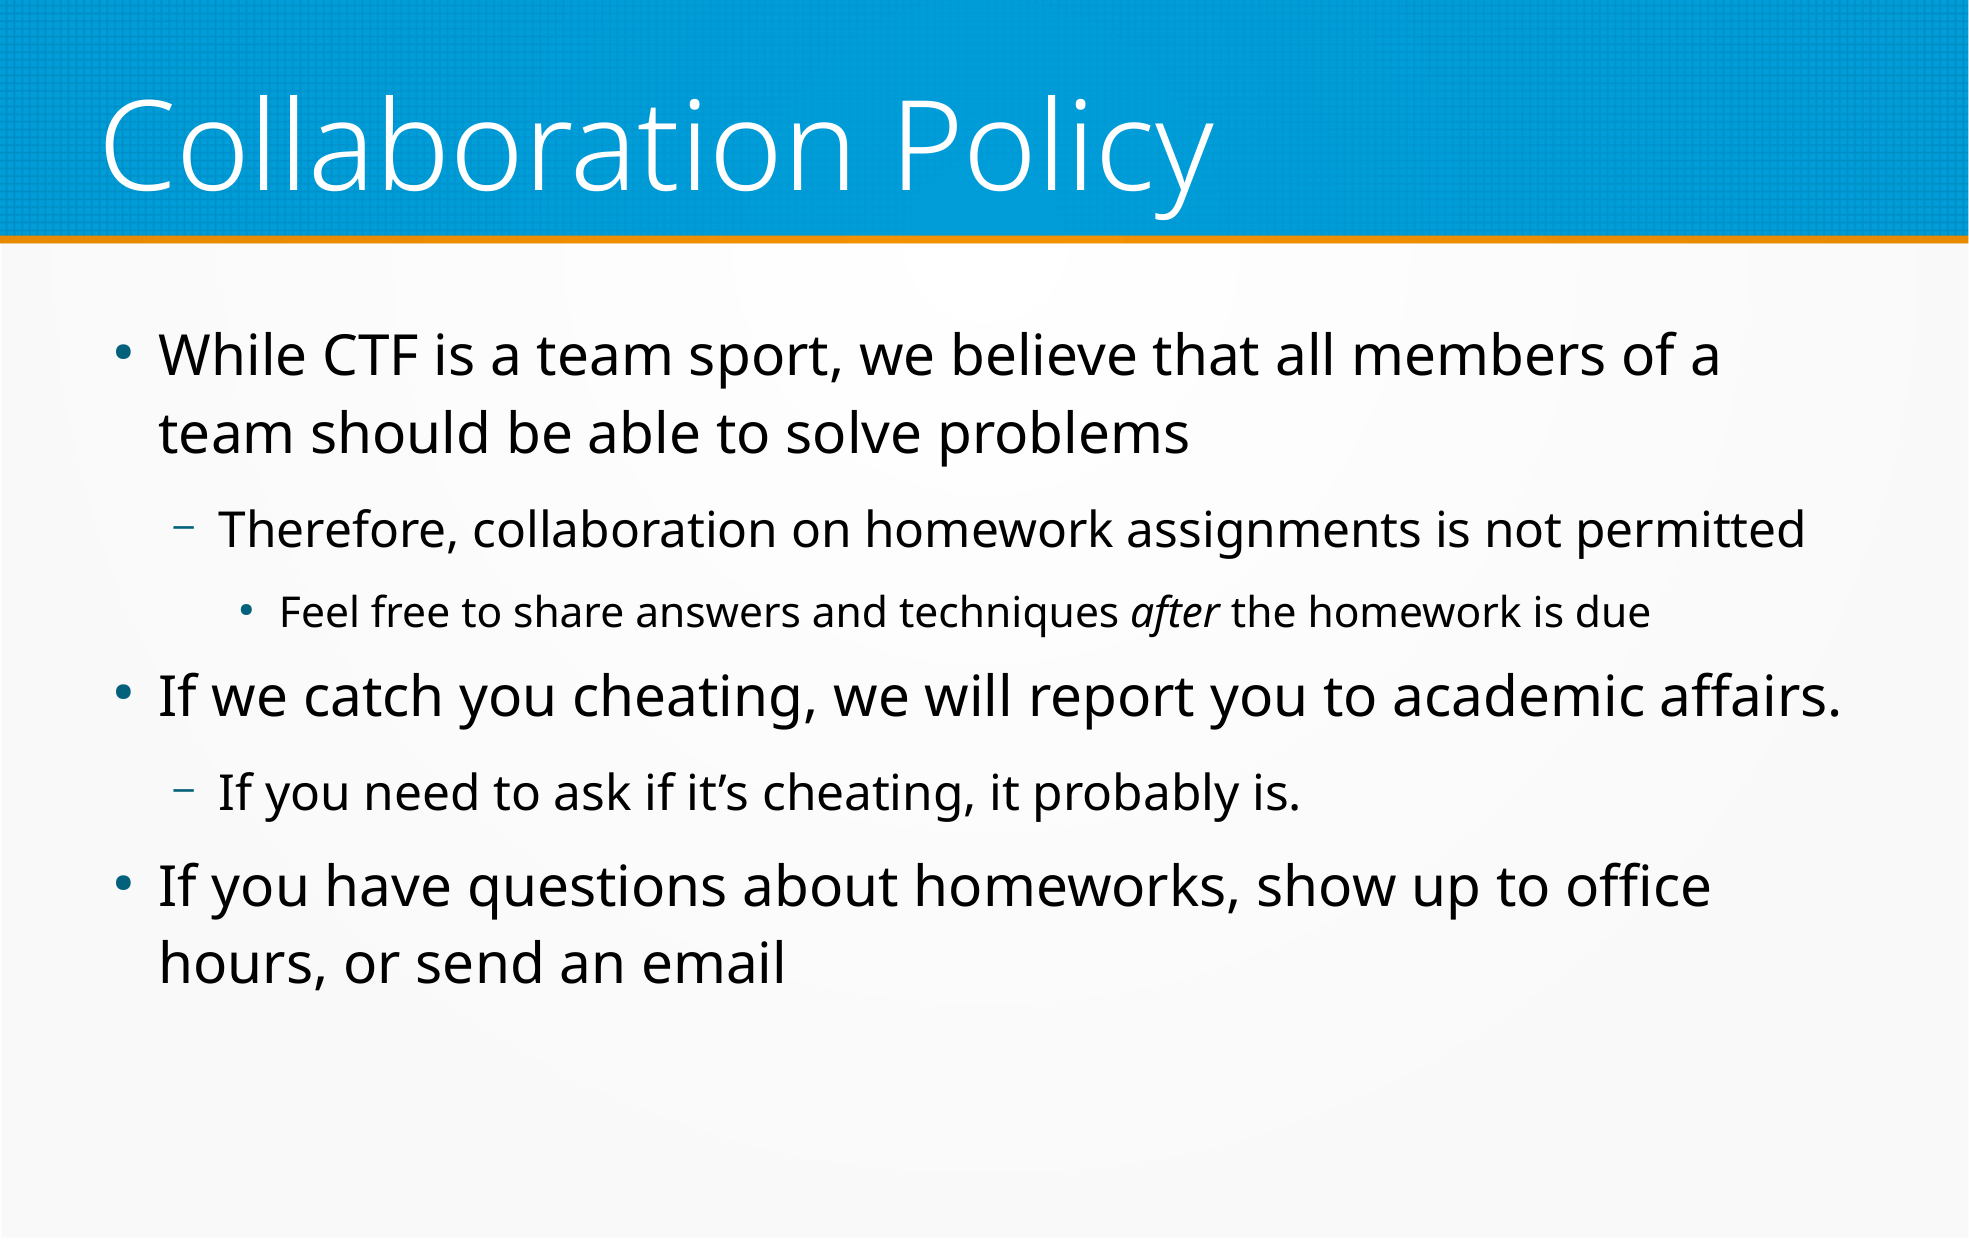

# Collaboration Policy
While CTF is a team sport, we believe that all members of a team should be able to solve problems
Therefore, collaboration on homework assignments is not permitted
Feel free to share answers and techniques after the homework is due
If we catch you cheating, we will report you to academic affairs.
If you need to ask if it’s cheating, it probably is.
If you have questions about homeworks, show up to office hours, or send an email